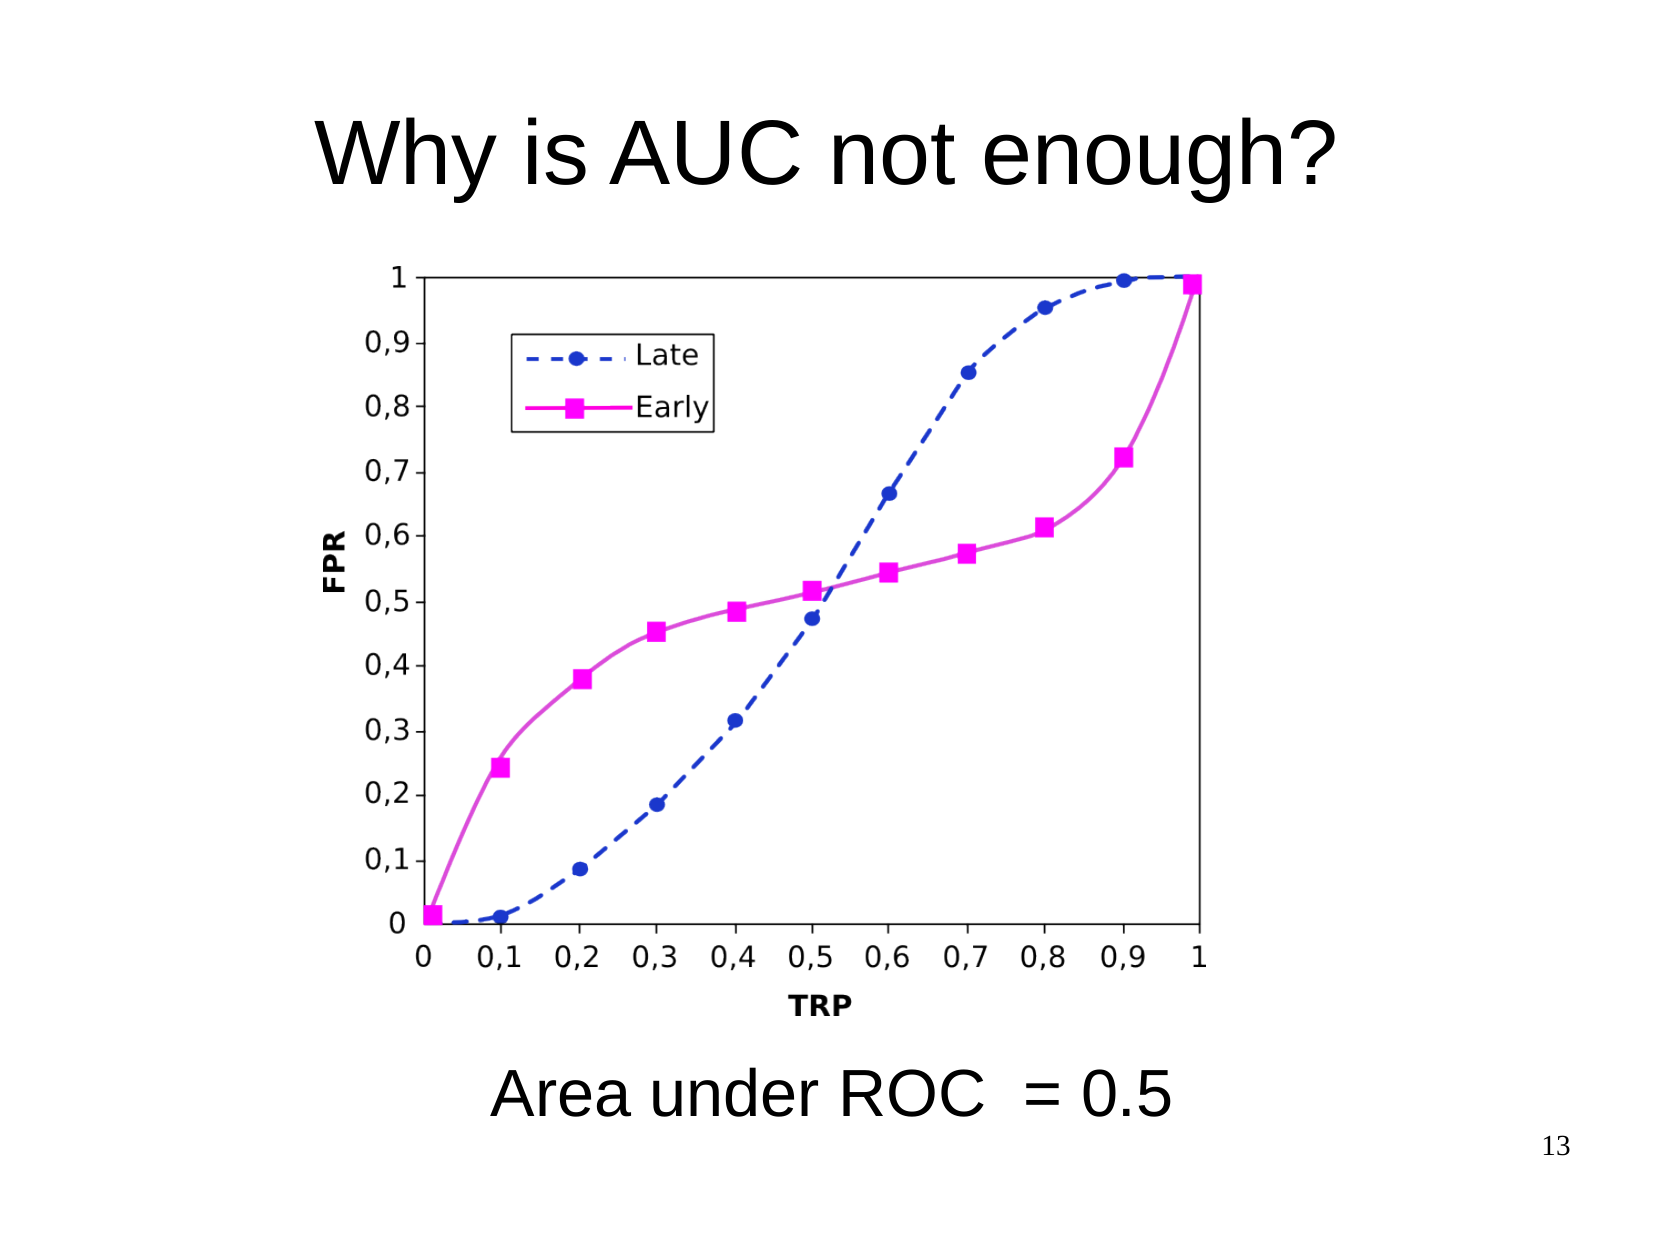

# Why is AUC not enough?
Area under ROC = 0.5
13